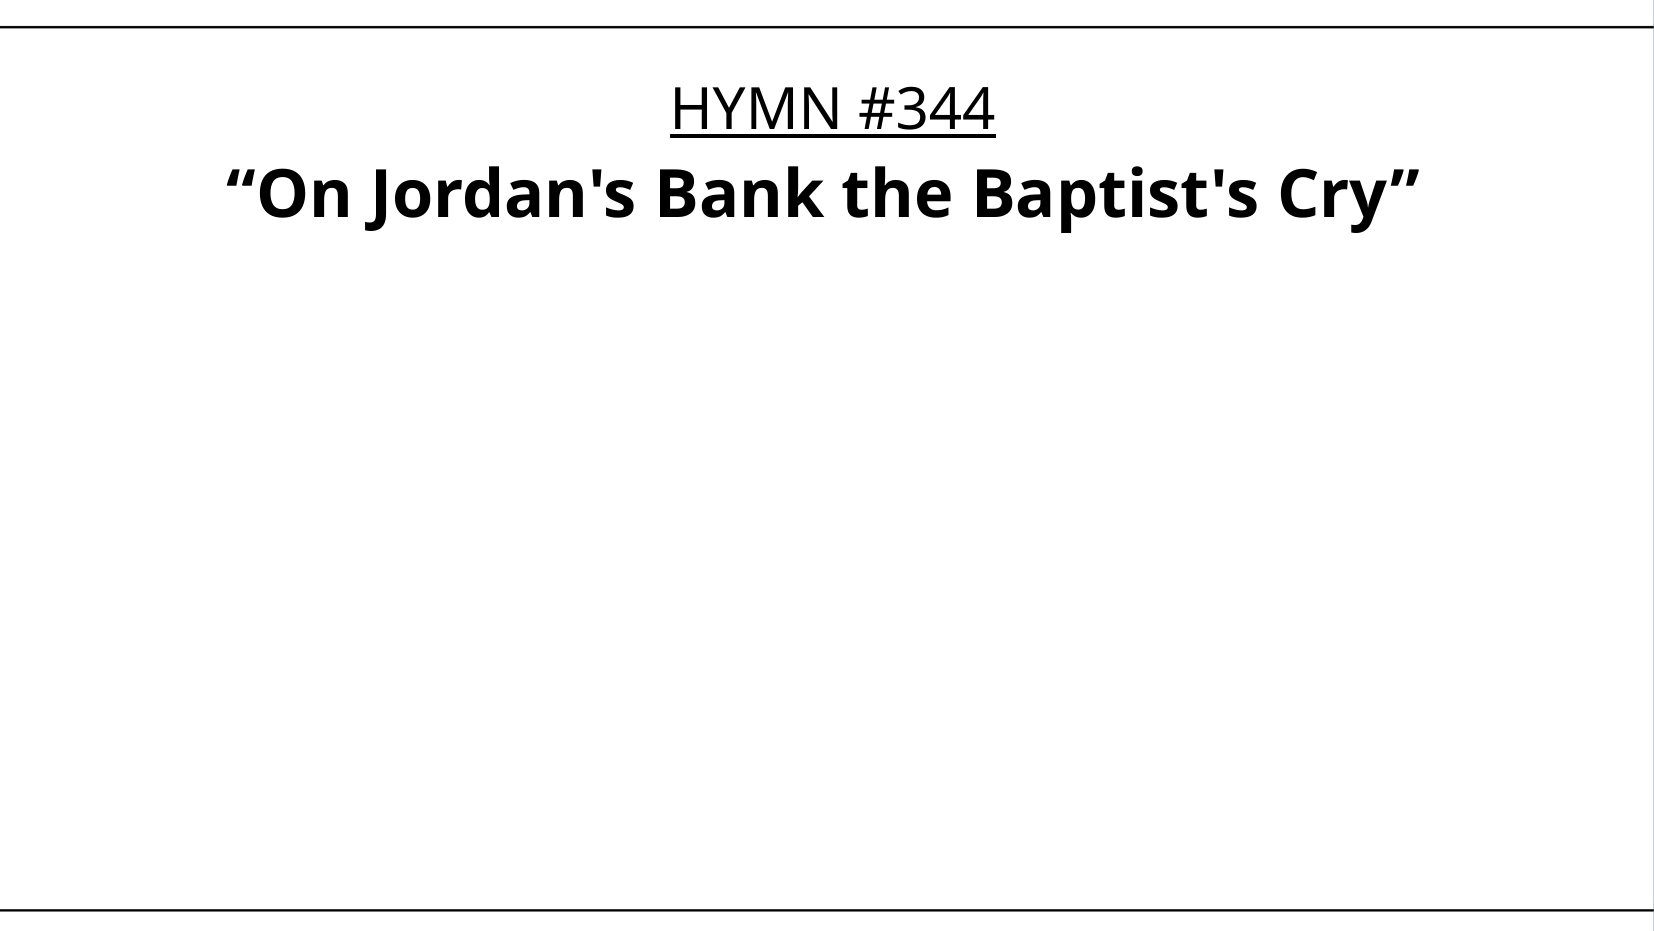

HYMN #344
“On Jordan's Bank the Baptist's Cry”